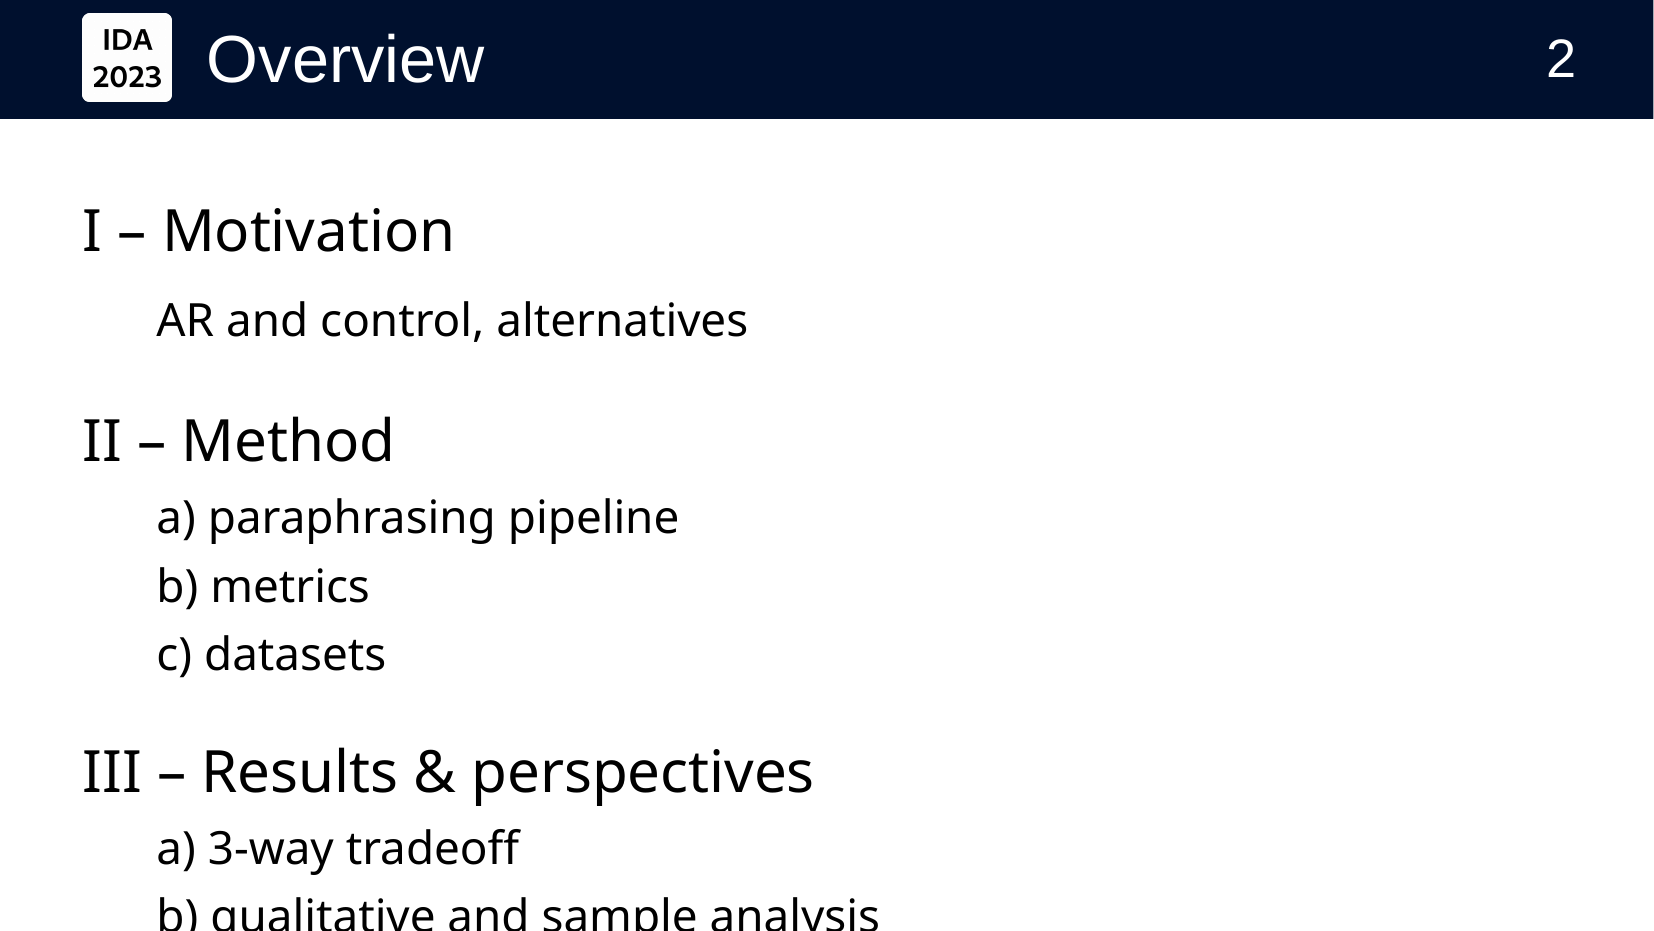

Overview
# I – Motivation
	AR and control, alternatives
II – Method
	a) paraphrasing pipeline
	b) metrics
	c) datasets
III – Results & perspectives
	a) 3-way tradeoff
	b) qualitative and sample analysis